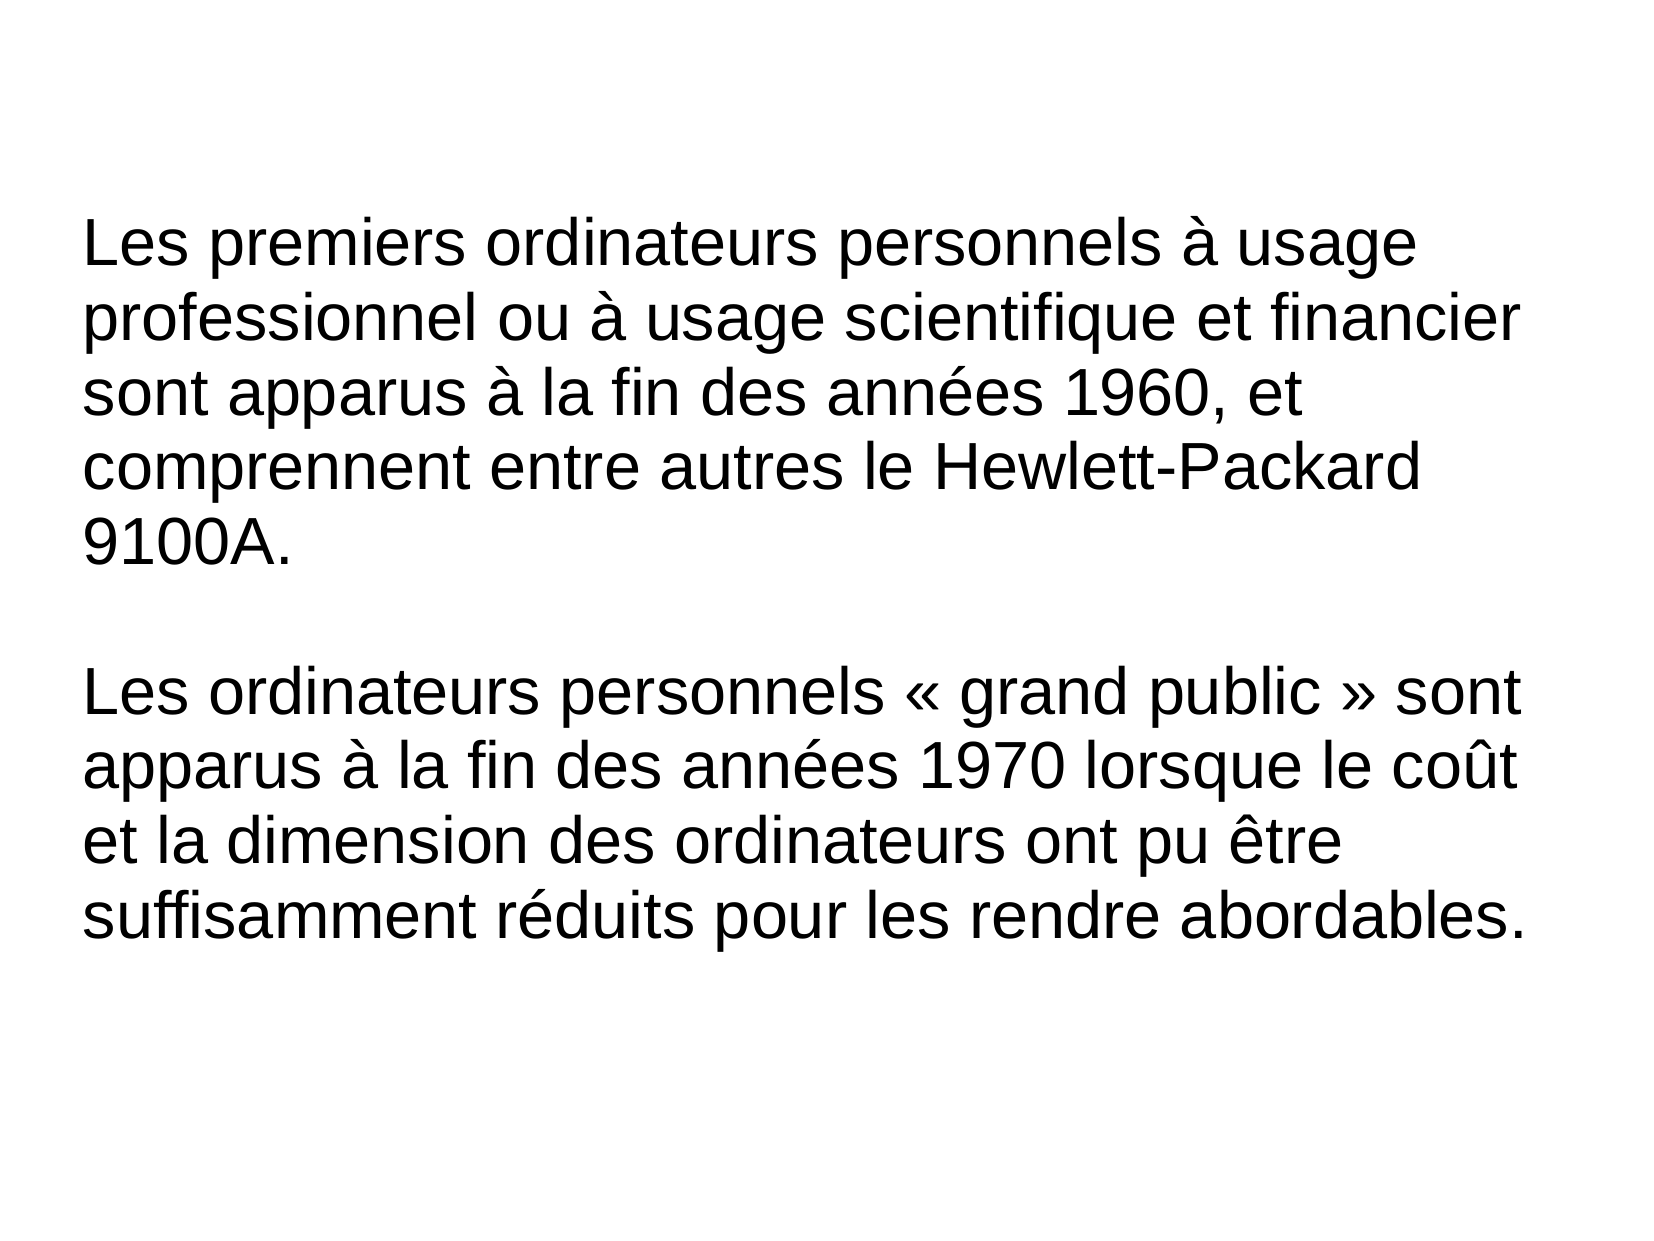

# Les premiers ordinateurs personnels à usage professionnel ou à usage scientifique et financier sont apparus à la fin des années 1960, et comprennent entre autres le Hewlett-Packard 9100A.
Les ordinateurs personnels « grand public » sont apparus à la fin des années 1970 lorsque le coût et la dimension des ordinateurs ont pu être suffisamment réduits pour les rendre abordables.